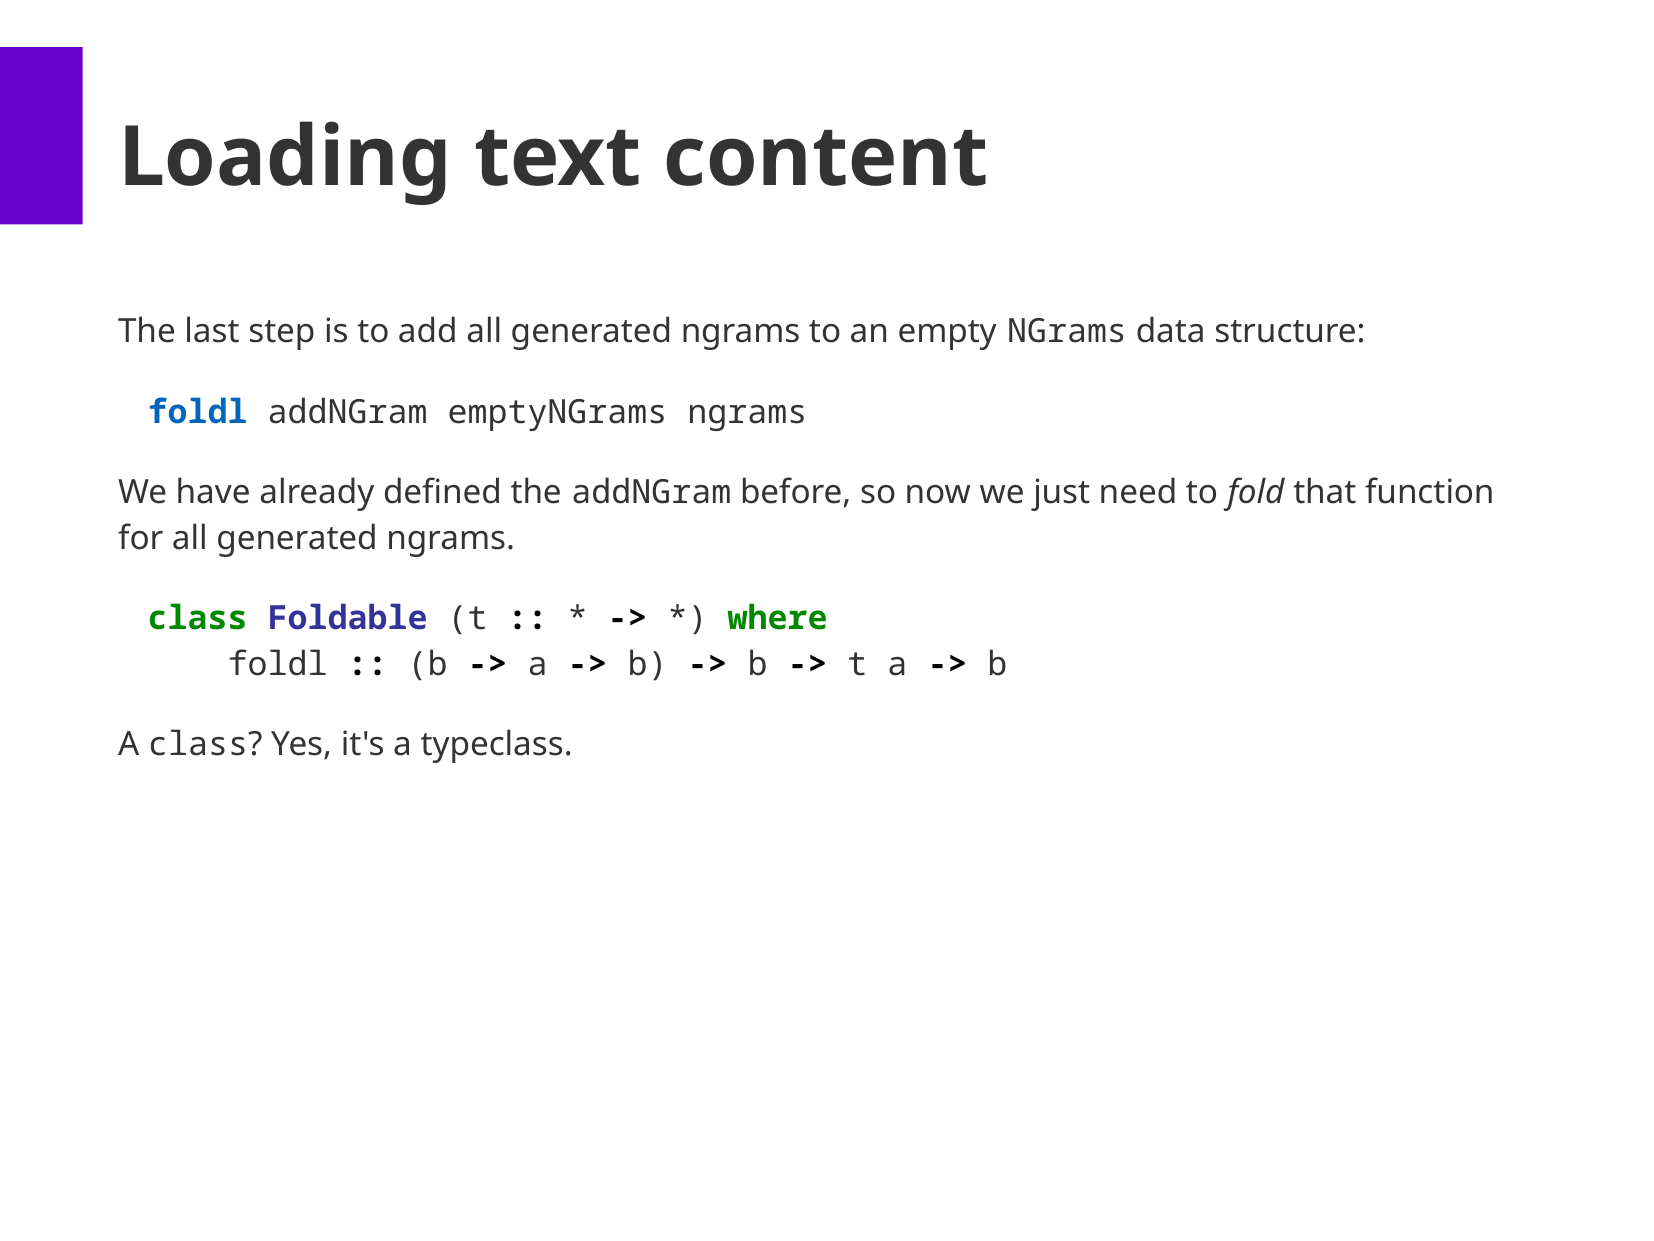

# Loading text content
The last step is to add all generated ngrams to an empty NGrams data structure:
foldl addNGram emptyNGrams ngrams
We have already defined the addNGram before, so now we just need to fold that function for all generated ngrams.
class Foldable (t :: * -> *) where
 foldl :: (b -> a -> b) -> b -> t a -> b
A class? Yes, it's a typeclass.